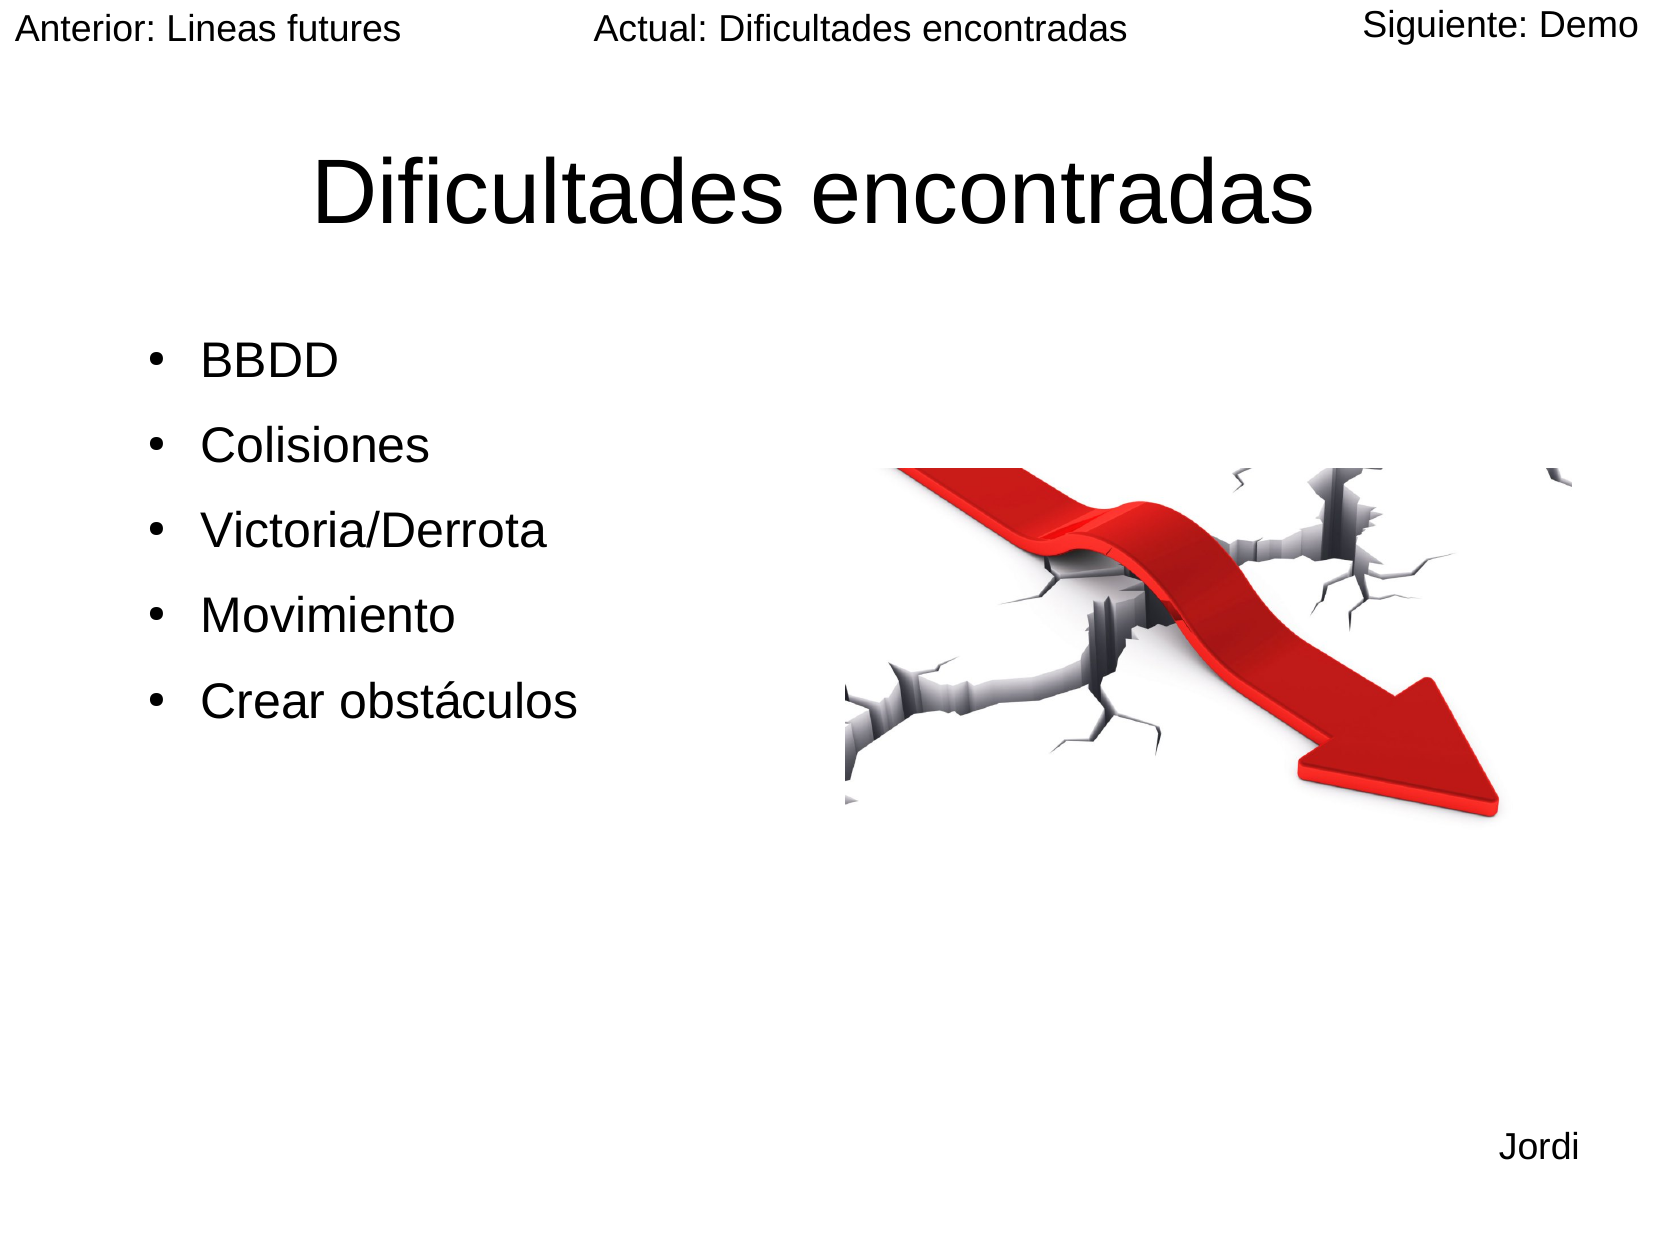

Anterior: Lineas futures
Actual: Dificultades encontradas
Siguiente: Demo
# Dificultades encontradas
BBDD
Colisiones
Victoria/Derrota
Movimiento
Crear obstáculos
Jordi